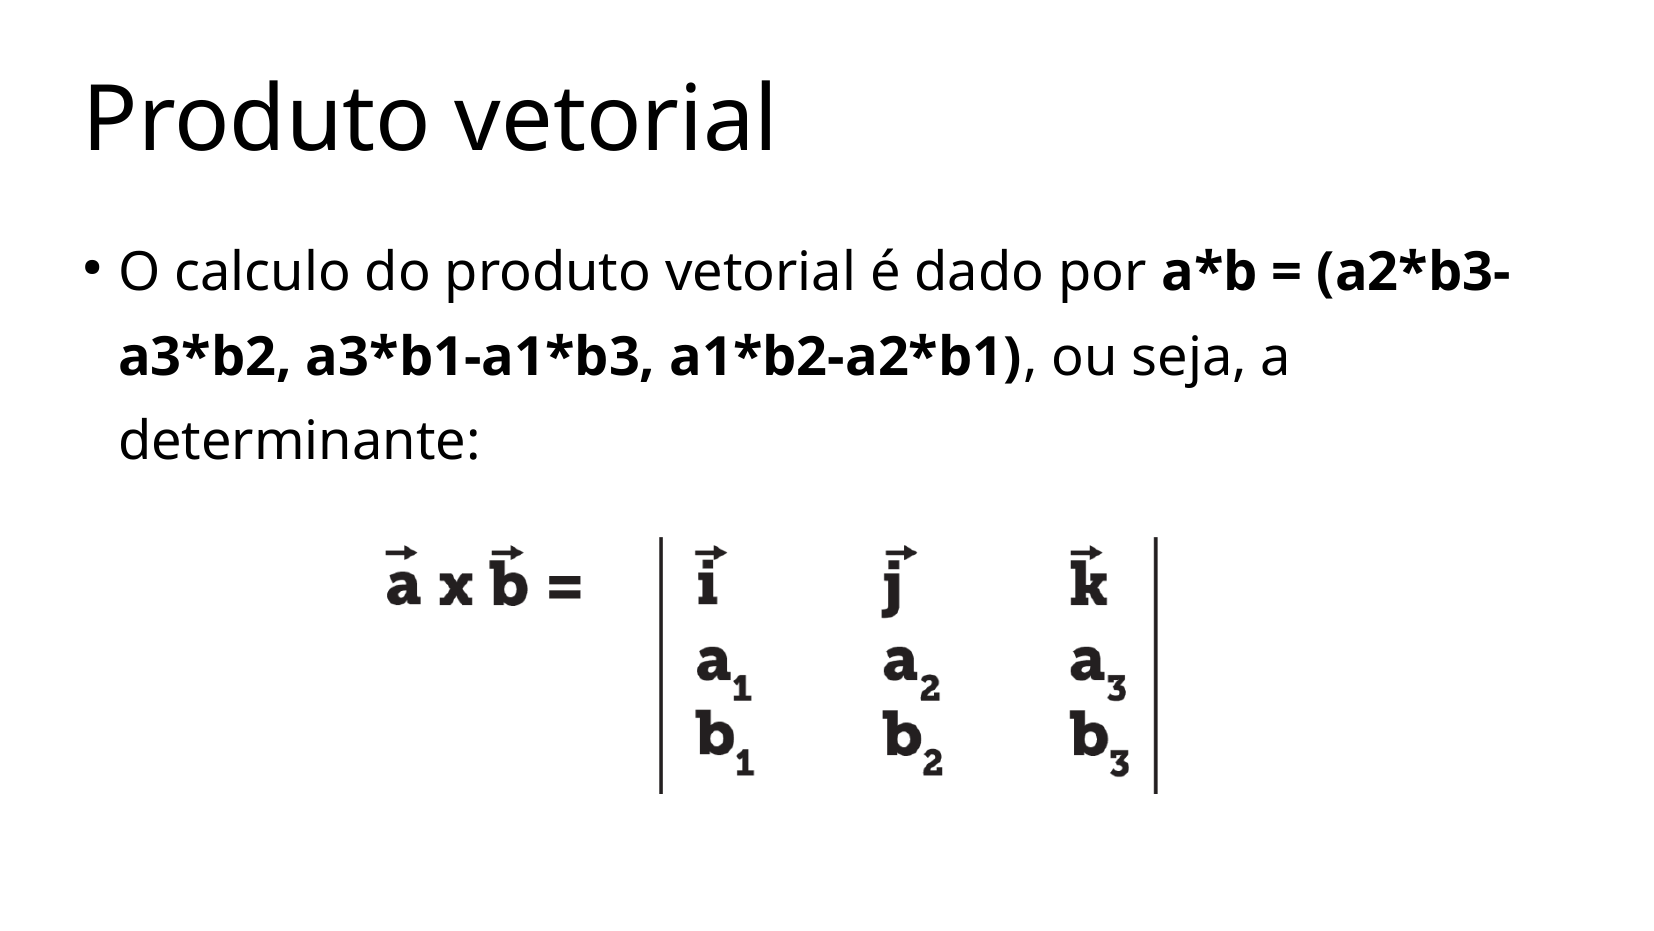

# Produto vetorial
O calculo do produto vetorial é dado por a*b = (a2*b3-a3*b2, a3*b1-a1*b3, a1*b2-a2*b1), ou seja, a determinante: